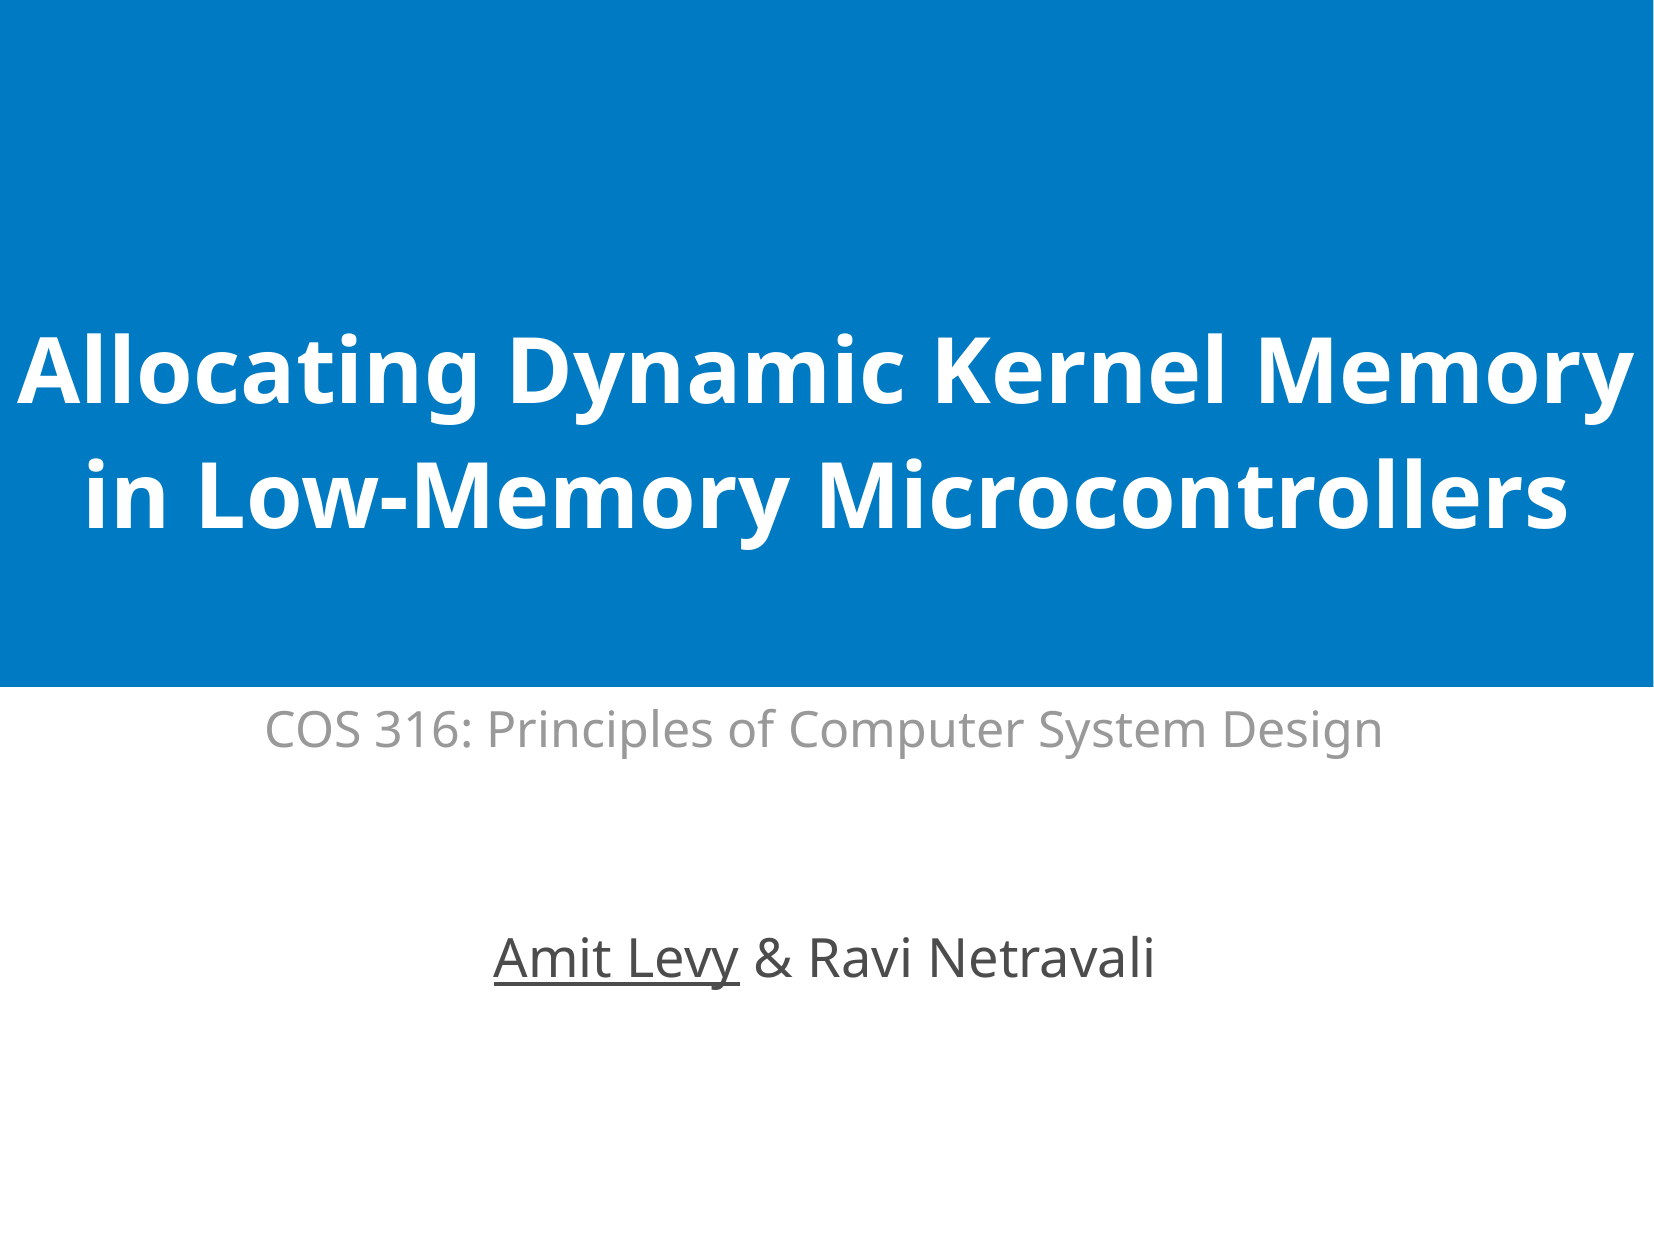

# Allocating Dynamic Kernel Memory in Low-Memory Microcontrollers
COS 316: Principles of Computer System Design
Amit Levy & Ravi Netravali